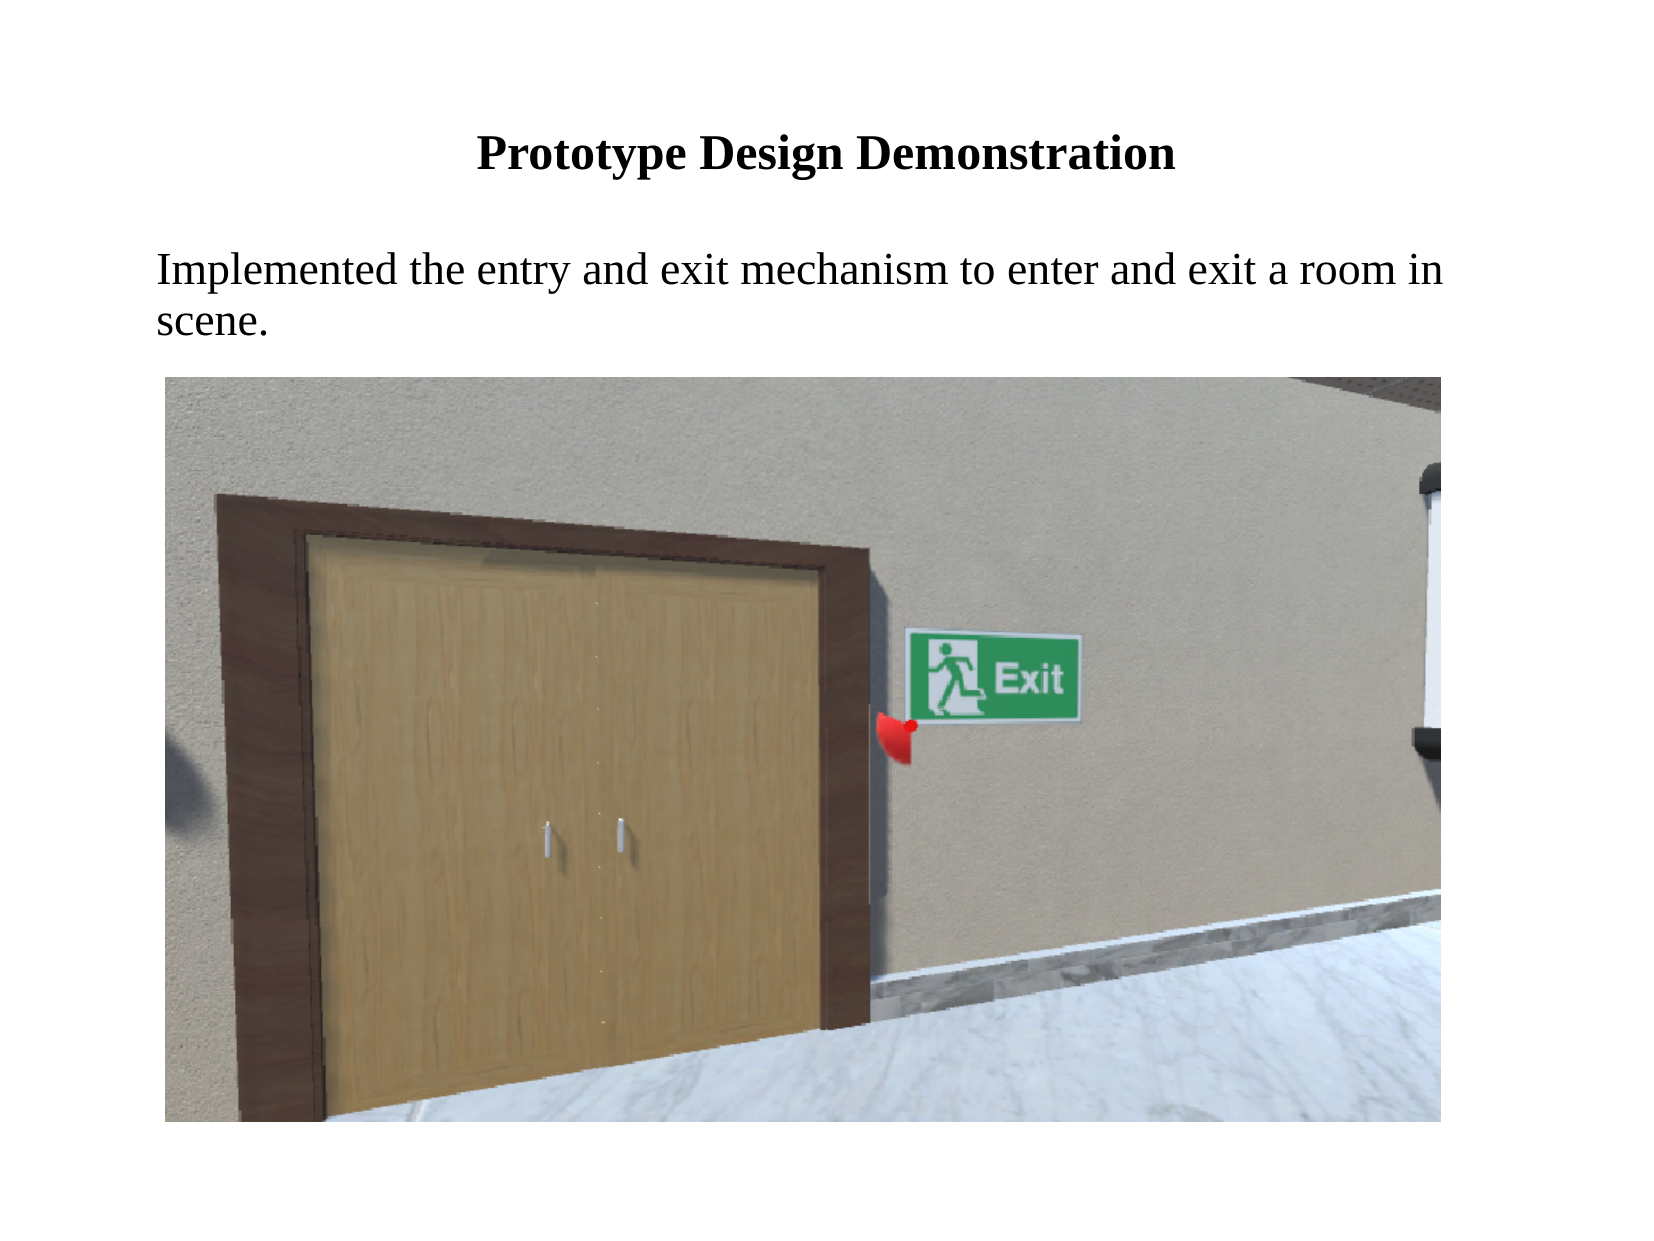

# Prototype Design Demonstration
Implemented the entry and exit mechanism to enter and exit a room in scene.